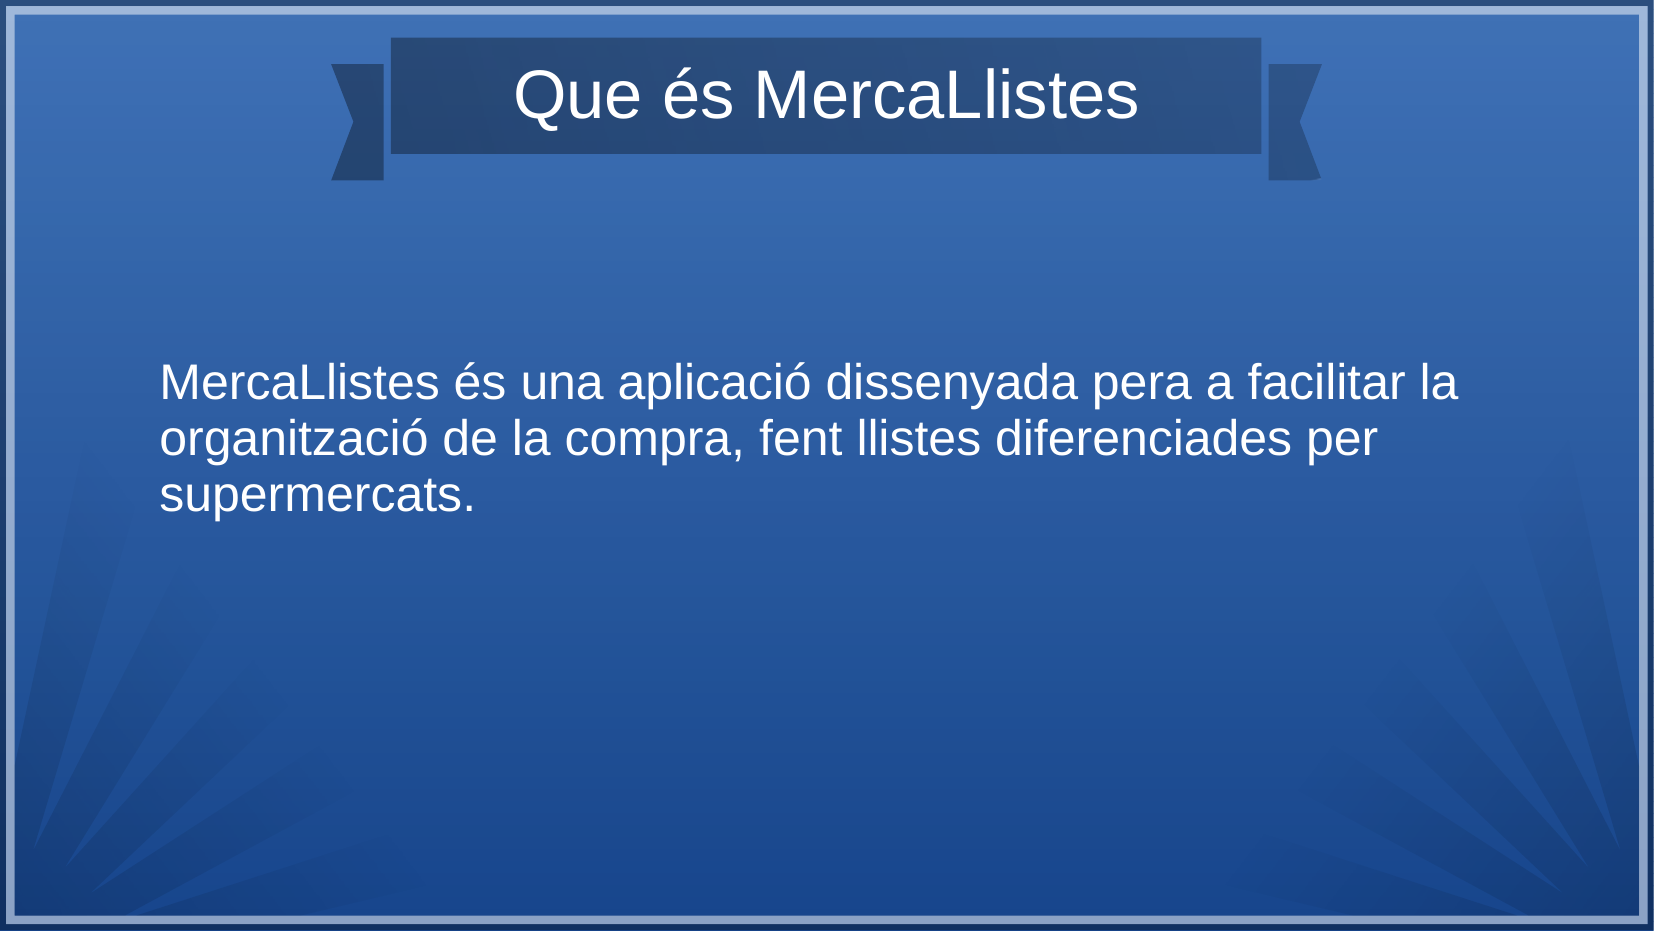

# Que és MercaLlistes
MercaLlistes és una aplicació dissenyada pera a facilitar la organització de la compra, fent llistes diferenciades per supermercats.